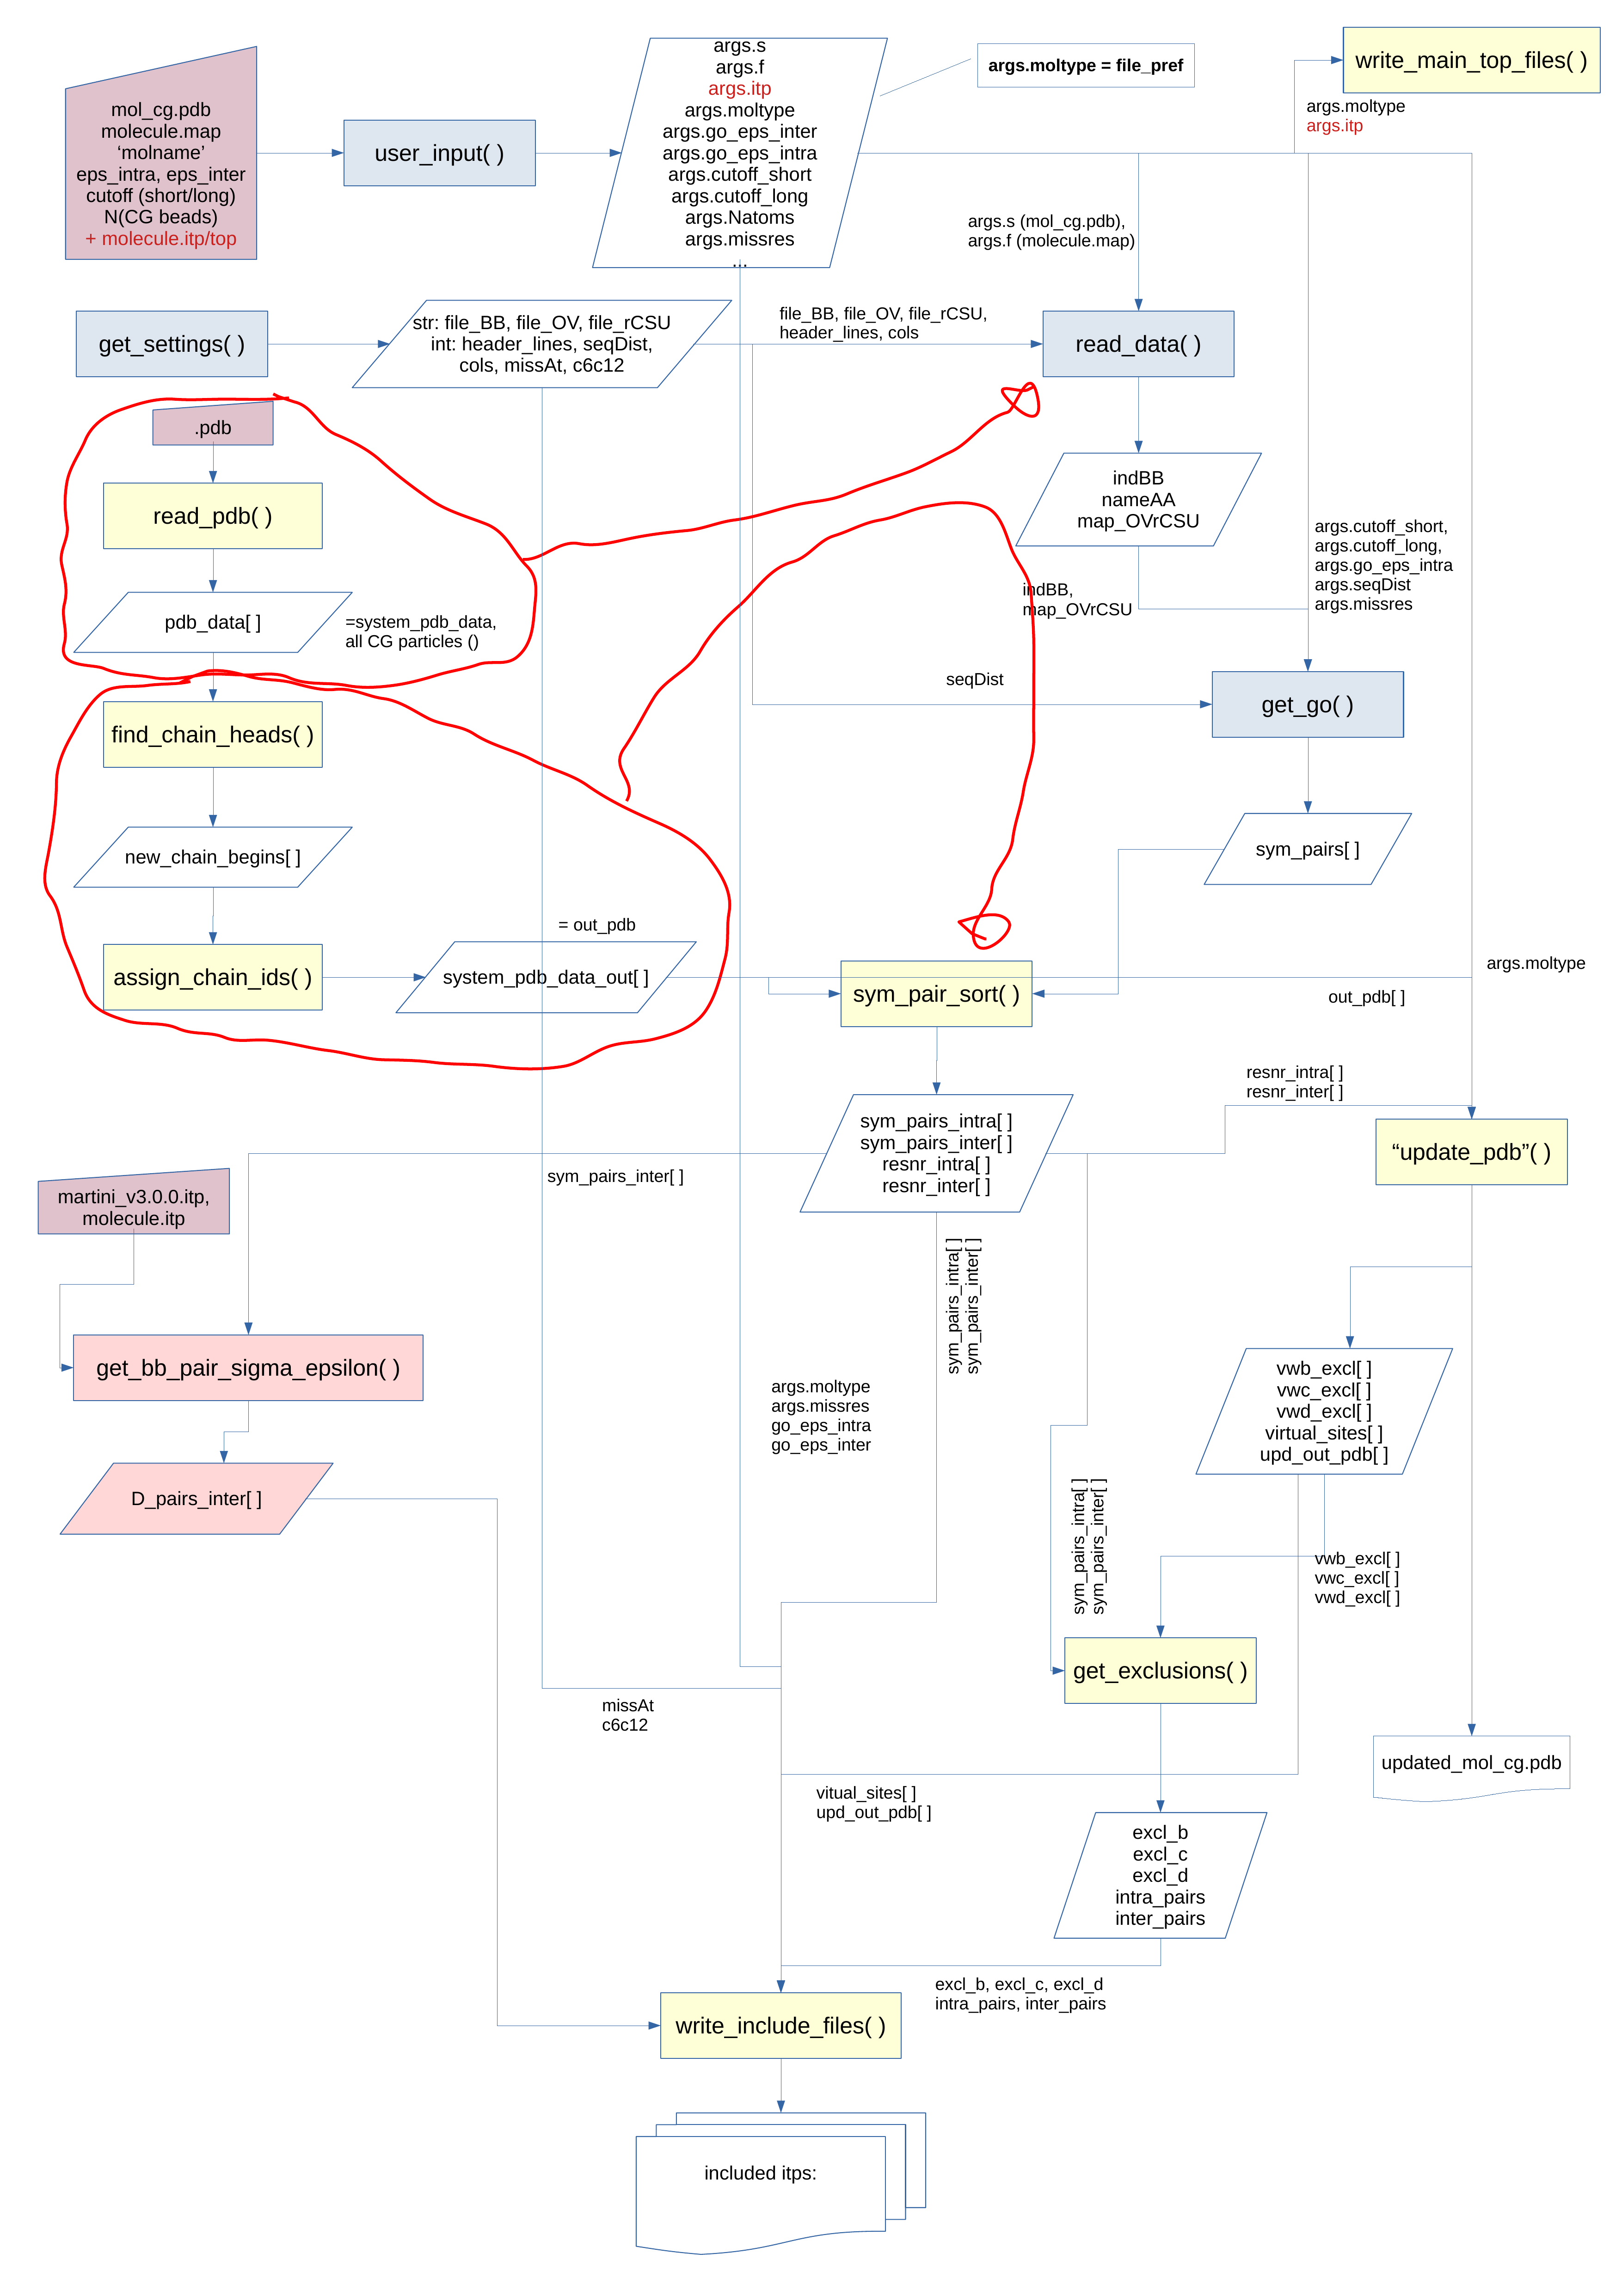

write_main_top_files( )
args.s
args.f
args.itp
args.moltype
args.go_eps_inter
args.go_eps_intra
args.cutoff_short
args.cutoff_long
args.Natoms
args.missres
...
args.moltype = file_pref
mol_cg.pdb
molecule.map
‘molname’
eps_intra, eps_inter
cutoff (short/long)
N(CG beads)
+ molecule.itp/top
args.moltype
args.itp
user_input( )
args.s (mol_cg.pdb), args.f (molecule.map)
str: file_BB, file_OV, file_rCSU
int: header_lines, seqDist,
cols, missAt, c6c12
file_BB, file_OV, file_rCSU, header_lines, cols
get_settings( )
read_data( )
.pdb
indBB
nameAA
map_OVrCSU
read_pdb( )
args.cutoff_short, args.cutoff_long,
args.go_eps_intra
args.seqDist
args.missres
indBB, map_OVrCSU
pdb_data[ ]
=system_pdb_data,
all CG particles ()
seqDist
get_go( )
find_chain_heads( )
sym_pairs[ ]
new_chain_begins[ ]
= out_pdb
system_pdb_data_out[ ]
assign_chain_ids( )
args.moltype
sym_pair_sort( )
out_pdb[ ]
resnr_intra[ ]
resnr_inter[ ]
sym_pairs_intra[ ]
sym_pairs_inter[ ]
resnr_intra[ ]
resnr_inter[ ]
“update_pdb”( )
sym_pairs_inter[ ]
sym_pairs_intra[ ]
sym_pairs_inter[ ]
martini_v3.0.0.itp,
molecule.itp
sym_pairs_intra[ ]
sym_pairs_inter[ ]
get_bb_pair_sigma_epsilon( )
vwb_excl[ ]
vwc_excl[ ]
vwd_excl[ ]
virtual_sites[ ]
upd_out_pdb[ ]
args.moltype
args.missres
go_eps_intra
go_eps_inter
D_pairs_inter[ ]
vwb_excl[ ]
vwc_excl[ ]
vwd_excl[ ]
get_exclusions( )
missAt
c6c12
updated_mol_cg.pdb
vitual_sites[ ]
upd_out_pdb[ ]
excl_b
excl_c
excl_d
intra_pairs
inter_pairs
excl_b, excl_c, excl_d
intra_pairs, inter_pairs
write_include_files( )
included itps: